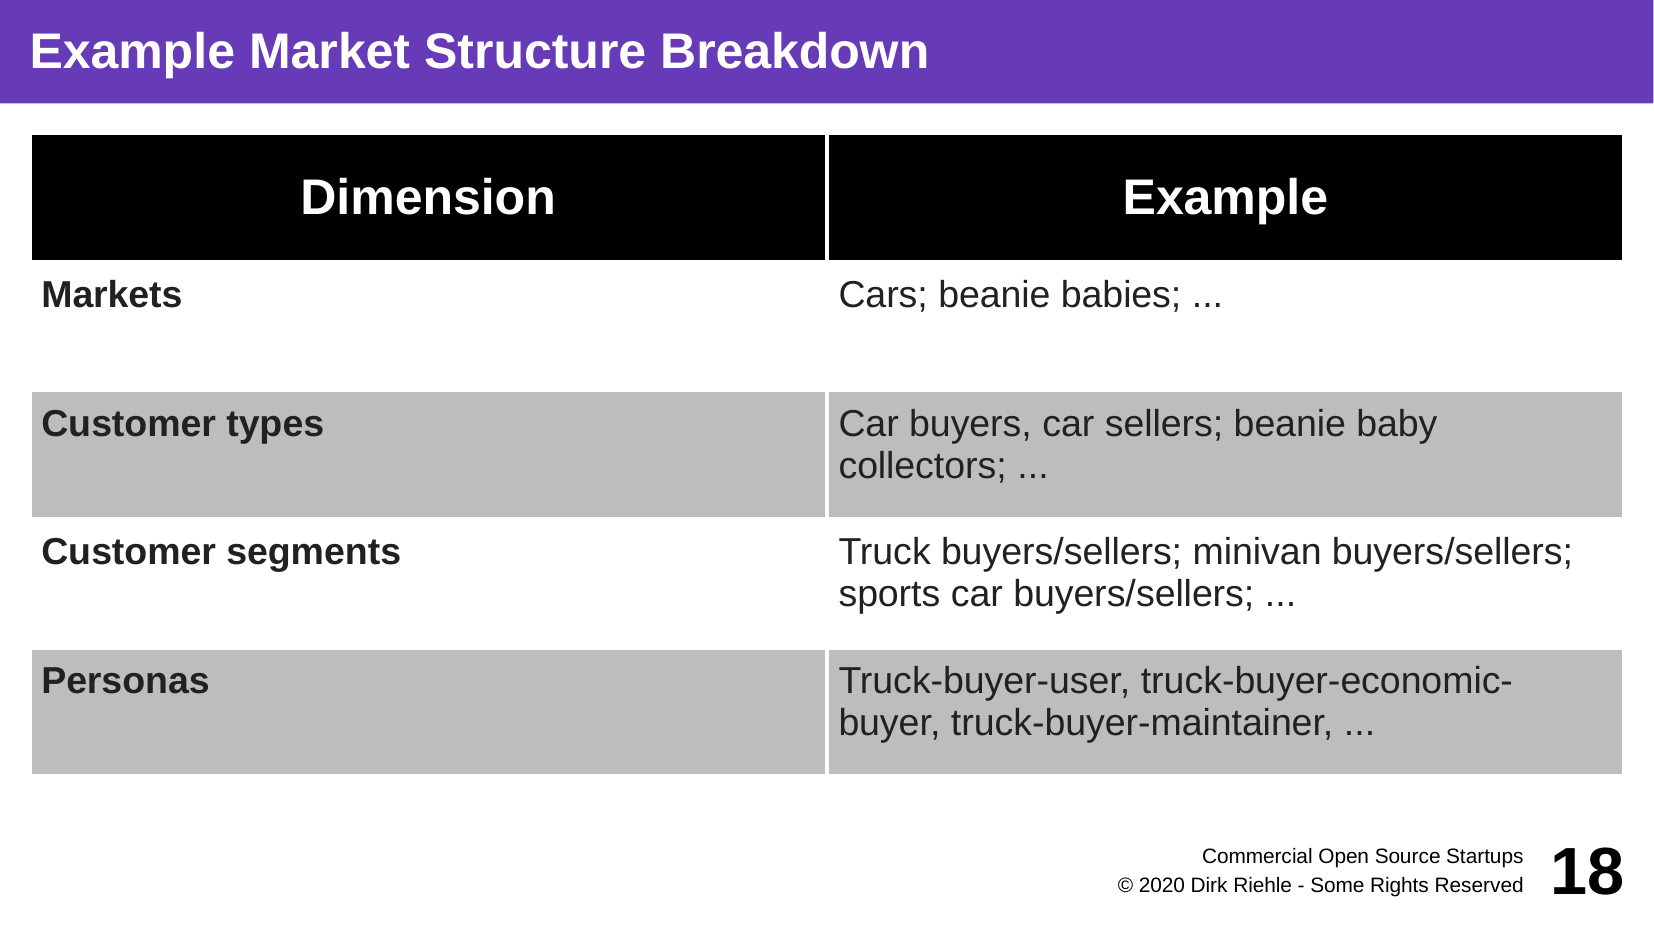

# Example Market Structure Breakdown
| Dimension | Example |
| --- | --- |
| Markets | Cars; beanie babies; ... |
| Customer types | Car buyers, car sellers; beanie baby collectors; ... |
| Customer segments | Truck buyers/sellers; minivan buyers/sellers; sports car buyers/sellers; ... |
| Personas | Truck-buyer-user, truck-buyer-economic-buyer, truck-buyer-maintainer, ... |
Commercial Open Source Startups
18
© 2020 Dirk Riehle - Some Rights Reserved